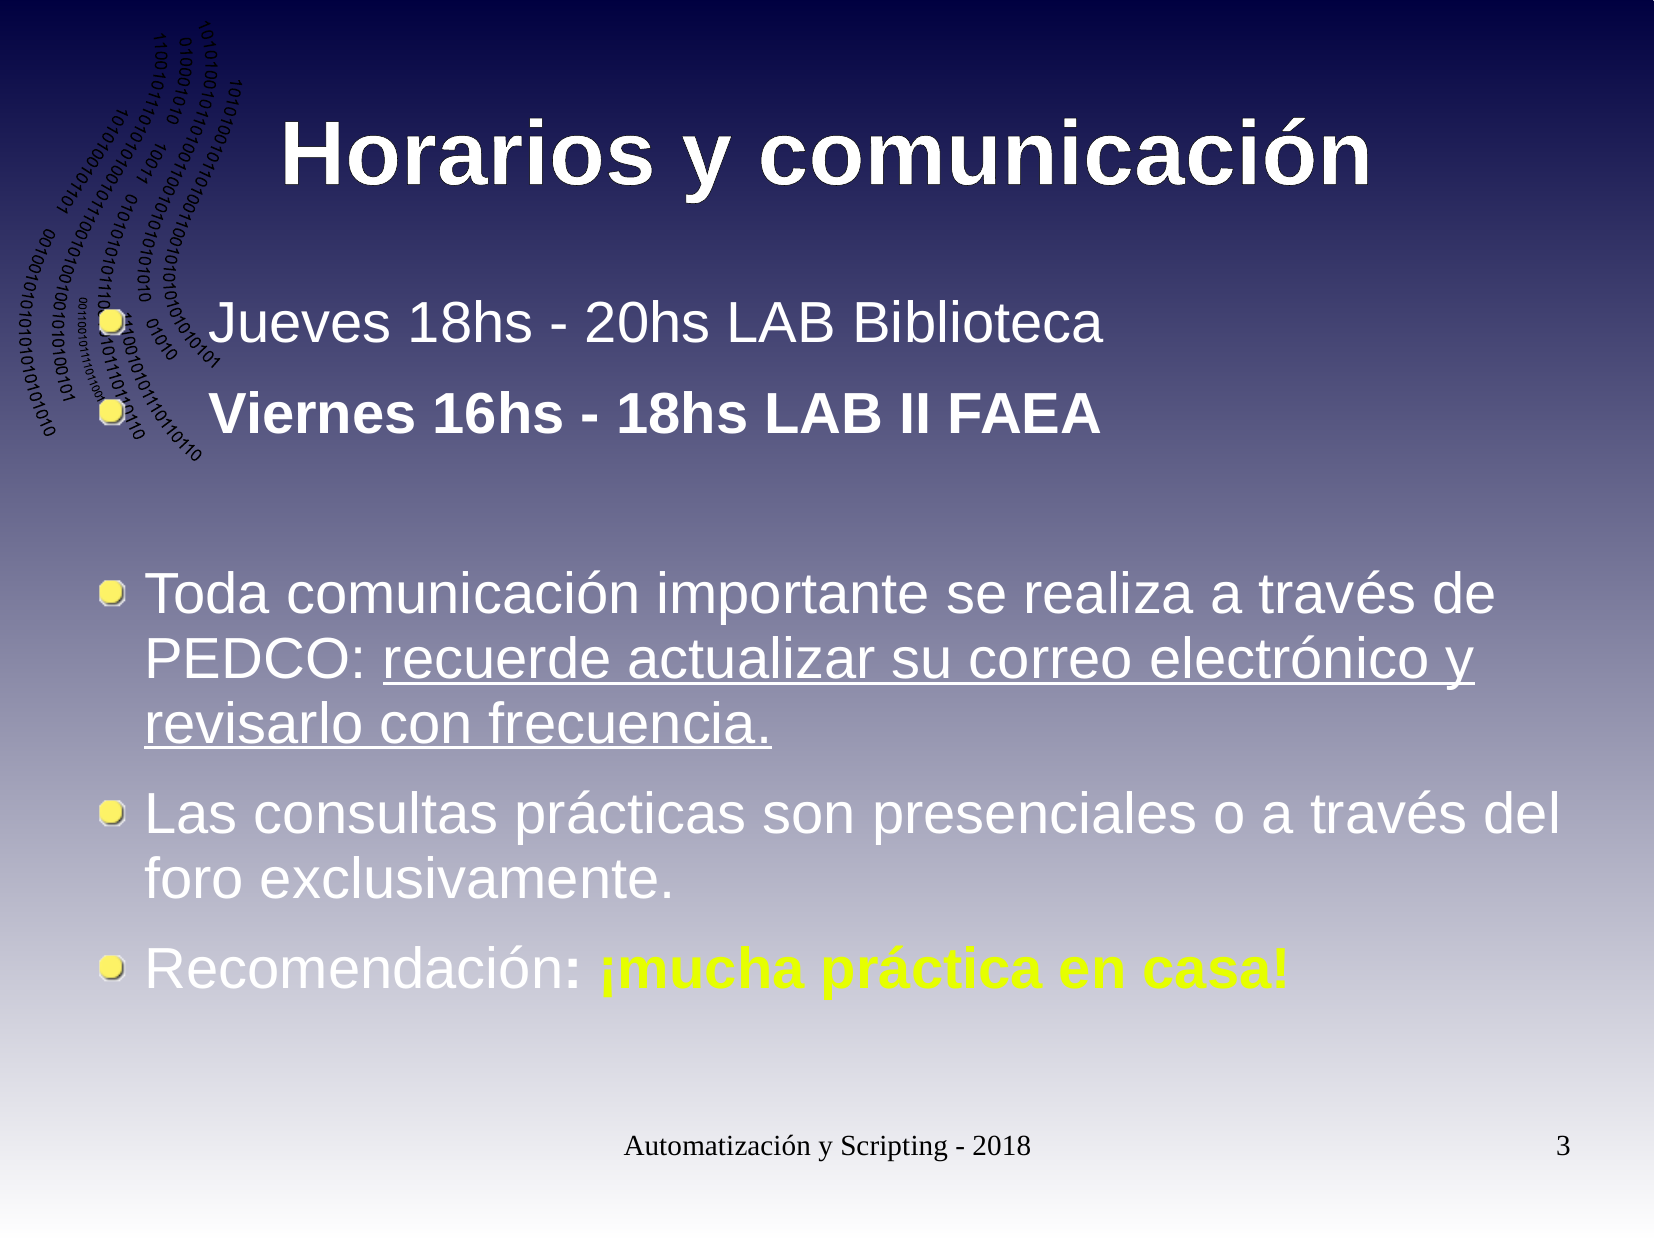

# Horarios y comunicación
 Jueves 18hs - 20hs LAB Biblioteca
 Viernes 16hs - 18hs LAB II FAEA
Toda comunicación importante se realiza a través de PEDCO: recuerde actualizar su correo electrónico y revisarlo con frecuencia.
Las consultas prácticas son presenciales o a través del foro exclusivamente.
Recomendación: ¡mucha práctica en casa!
Automatización y Scripting - 2018
3